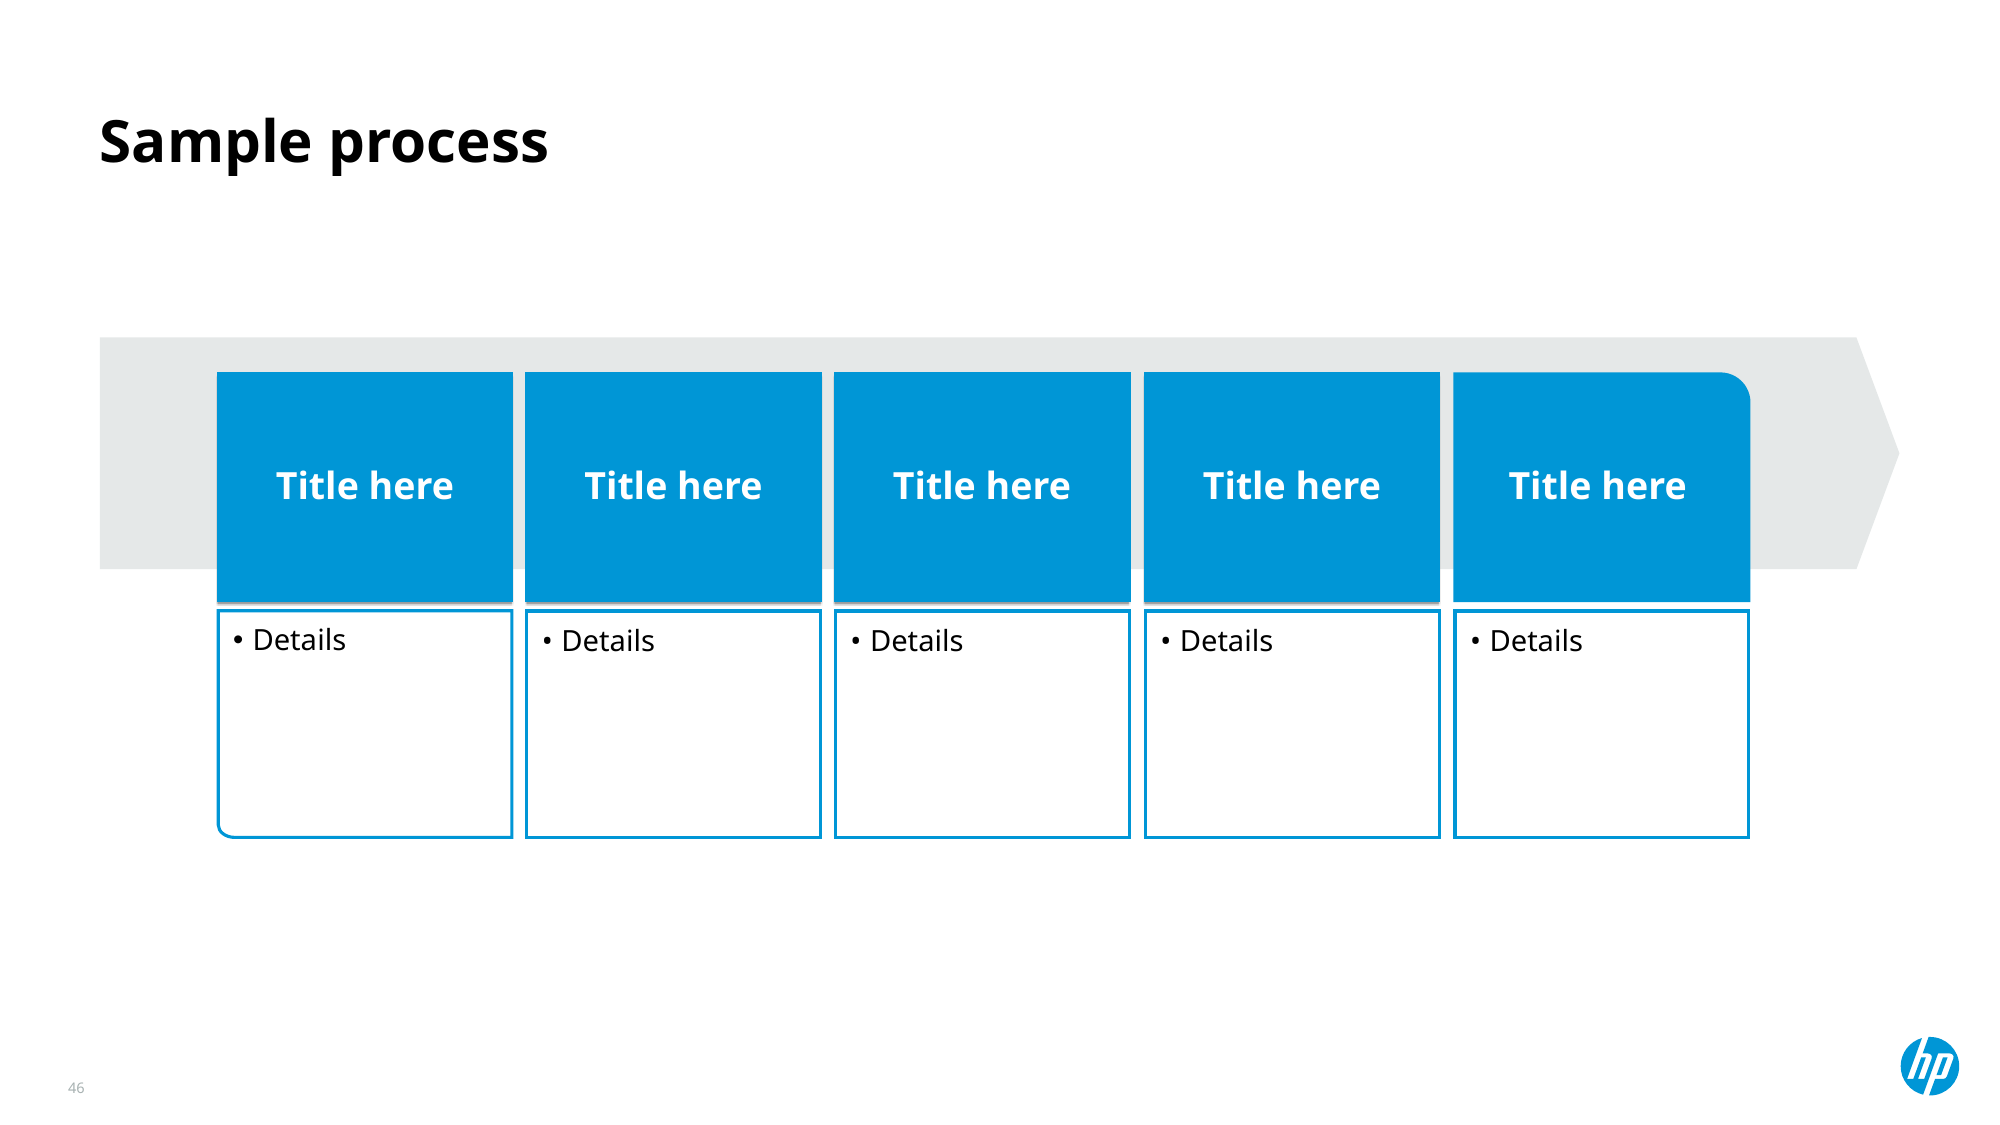

# Sample process
Title here
Title here
Title here
Title here
Title here
Details
Details
Details
Details
Details